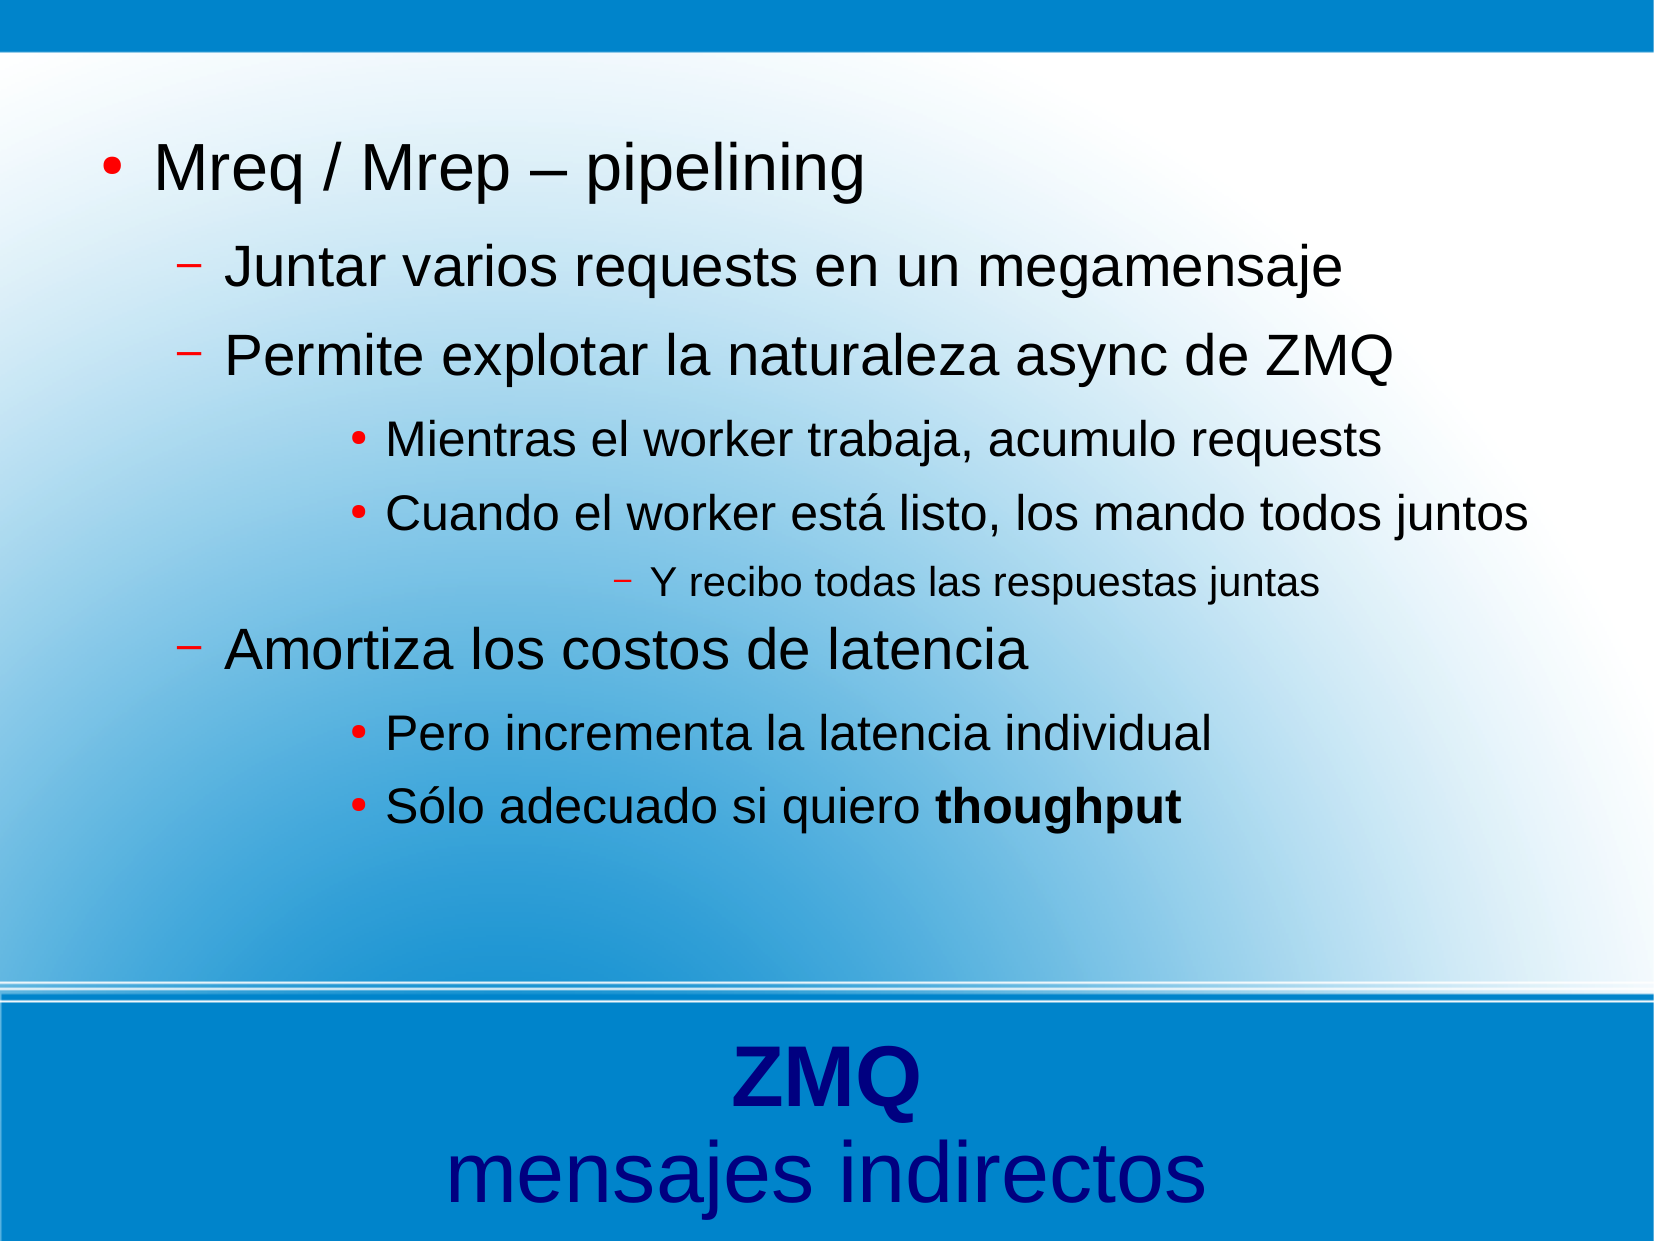

Mreq / Mrep – pipelining
Juntar varios requests en un megamensaje
Permite explotar la naturaleza async de ZMQ
Mientras el worker trabaja, acumulo requests
Cuando el worker está listo, los mando todos juntos
Y recibo todas las respuestas juntas
Amortiza los costos de latencia
Pero incrementa la latencia individual
Sólo adecuado si quiero thoughput
# ZMQ mensajes indirectos